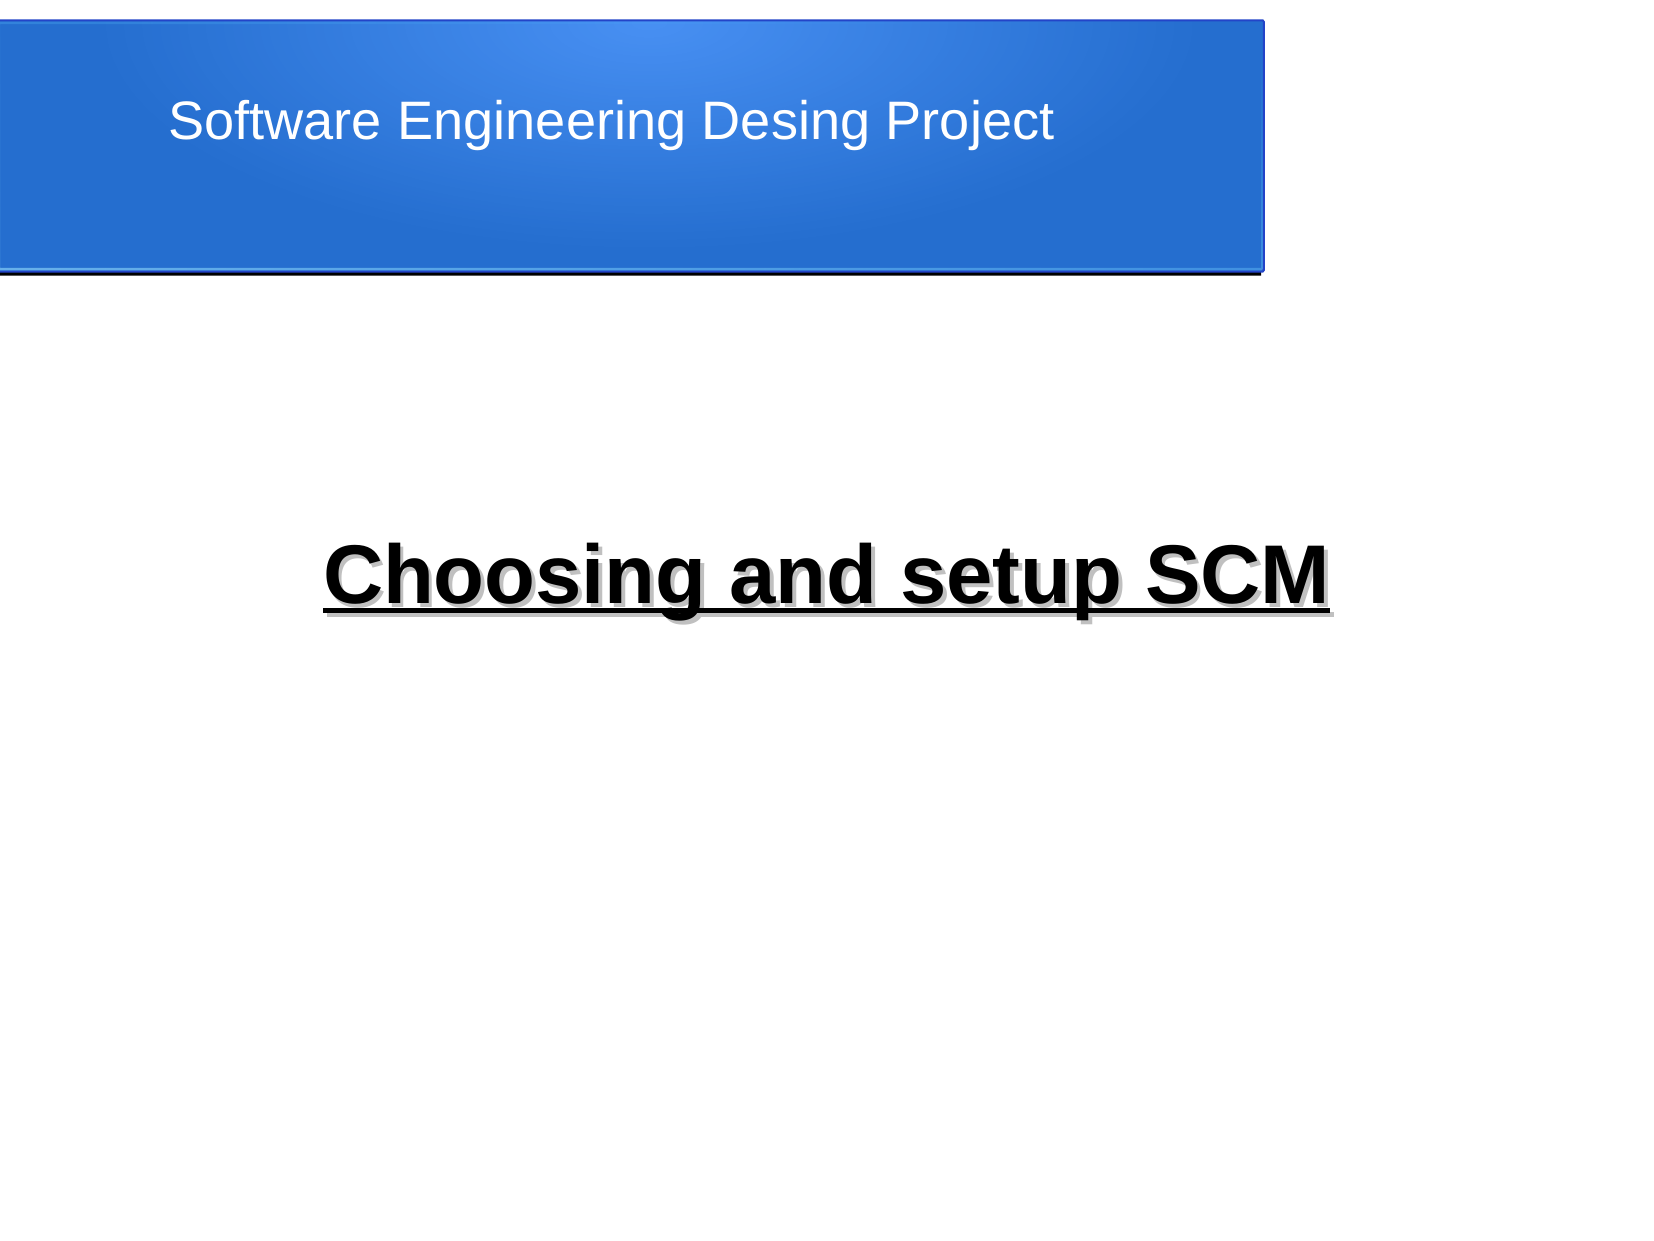

Software Engineering Desing Project
# Choosing and setup SCM